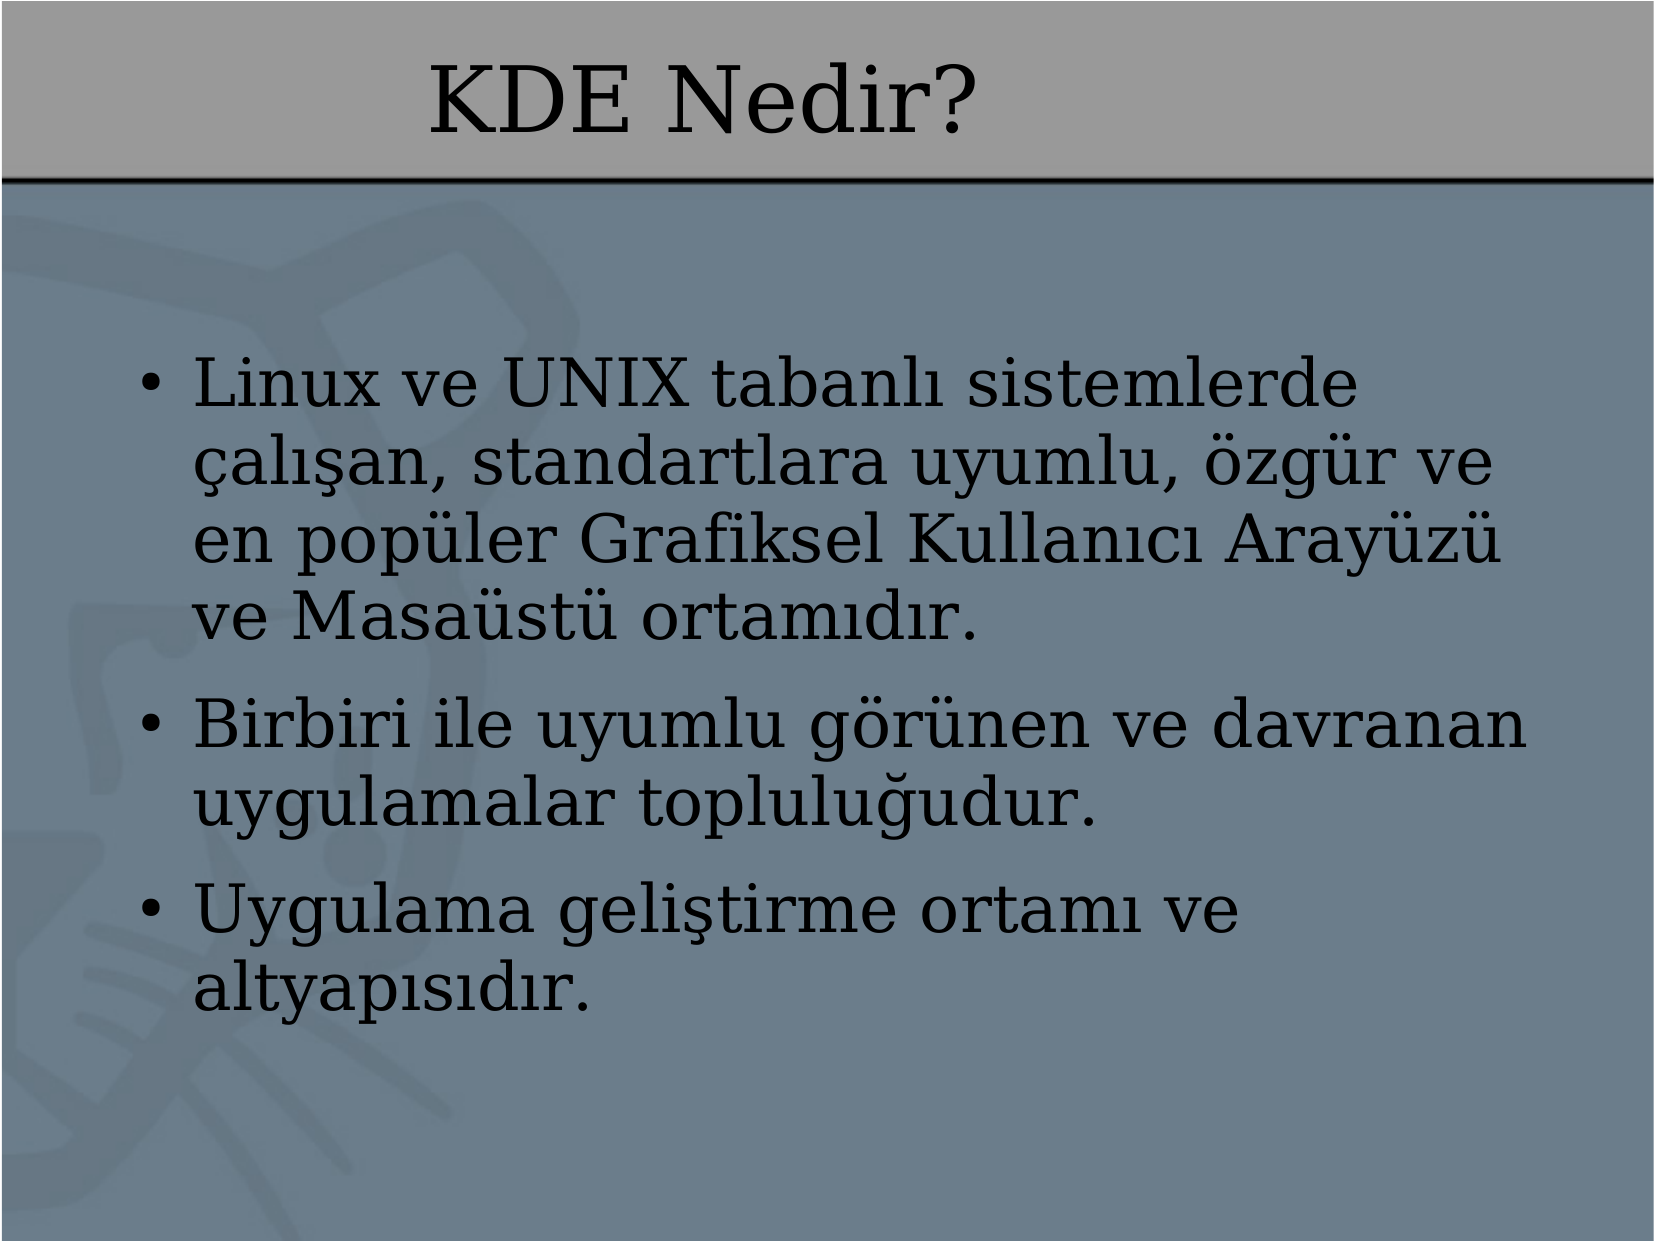

# KDE Nedir?
Linux ve UNIX tabanlı sistemlerde çalışan, standartlara uyumlu, özgür ve en popüler Grafiksel Kullanıcı Arayüzü ve Masaüstü ortamıdır.
Birbiri ile uyumlu görünen ve davranan uygulamalar topluluğudur.
Uygulama geliştirme ortamı ve altyapısıdır.